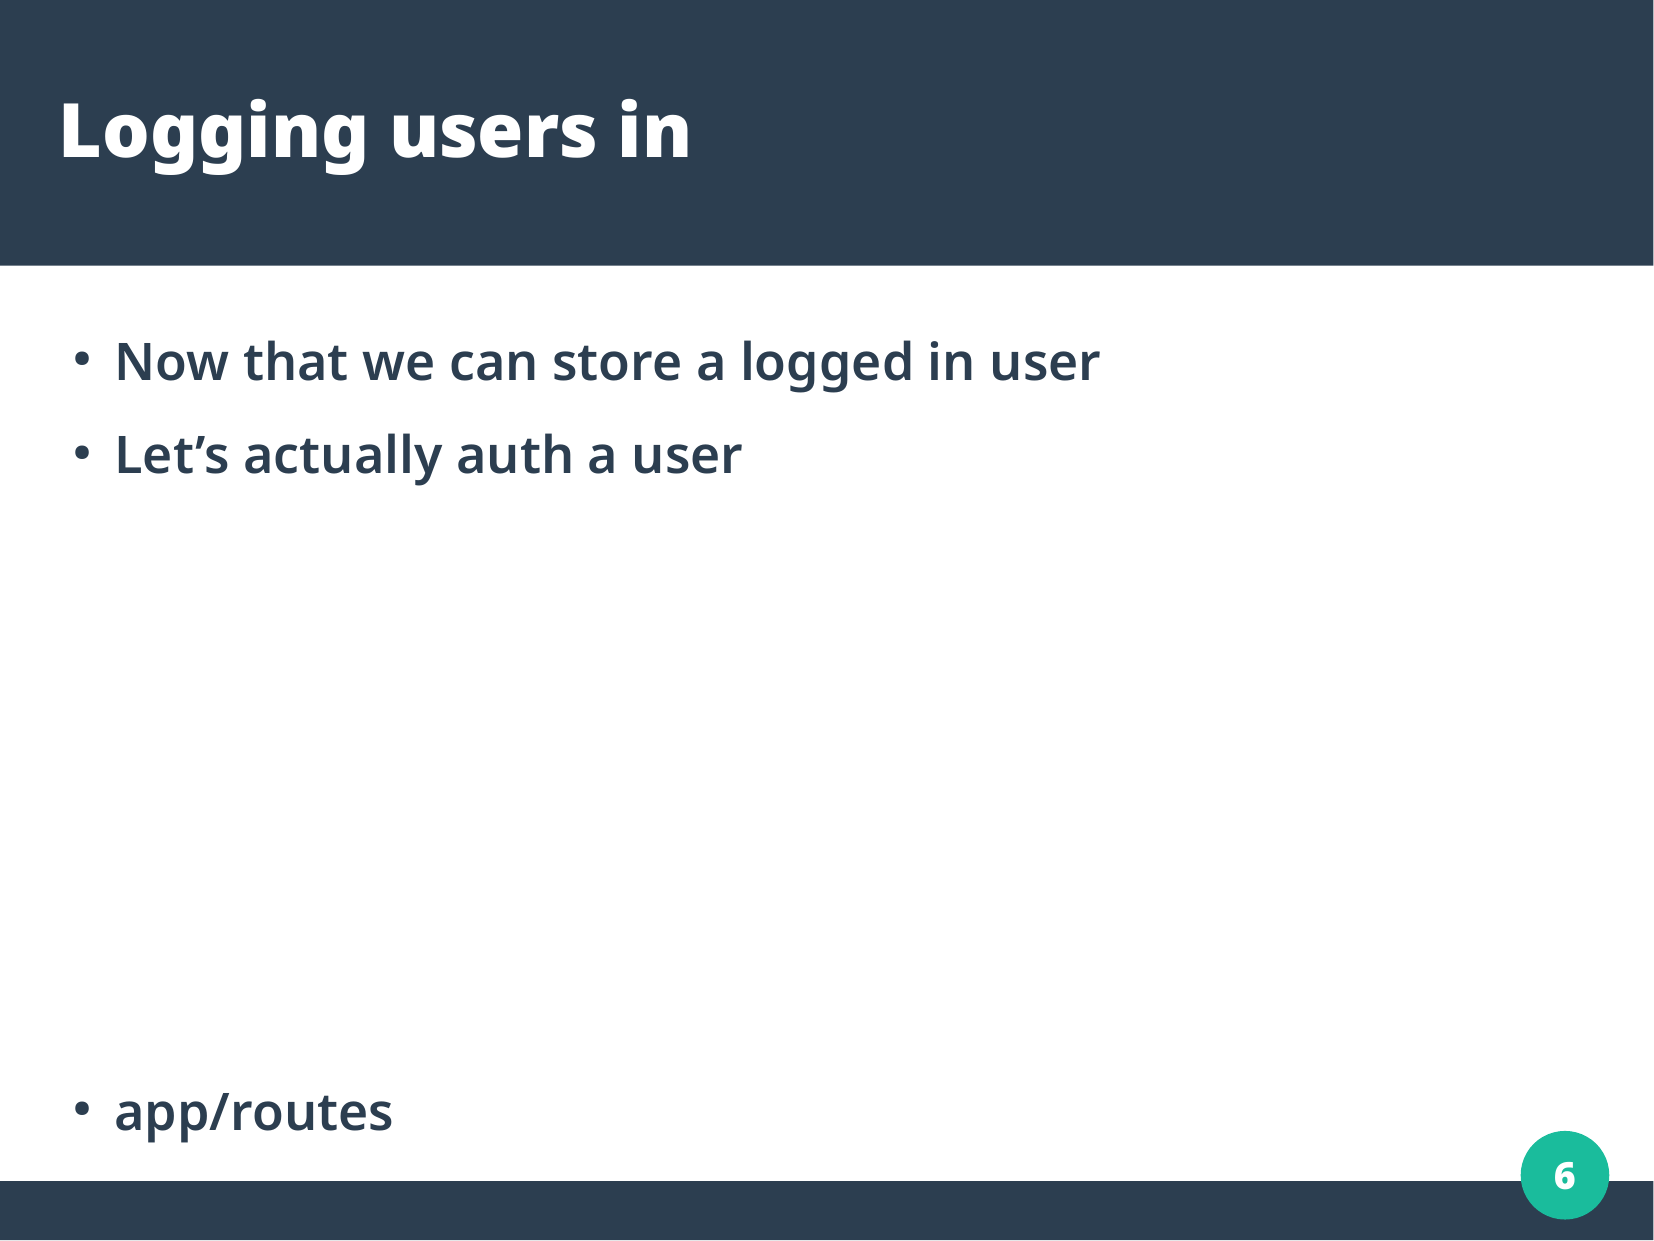

# Logging users in
Now that we can store a logged in user
Let’s actually auth a user
app/routes
6